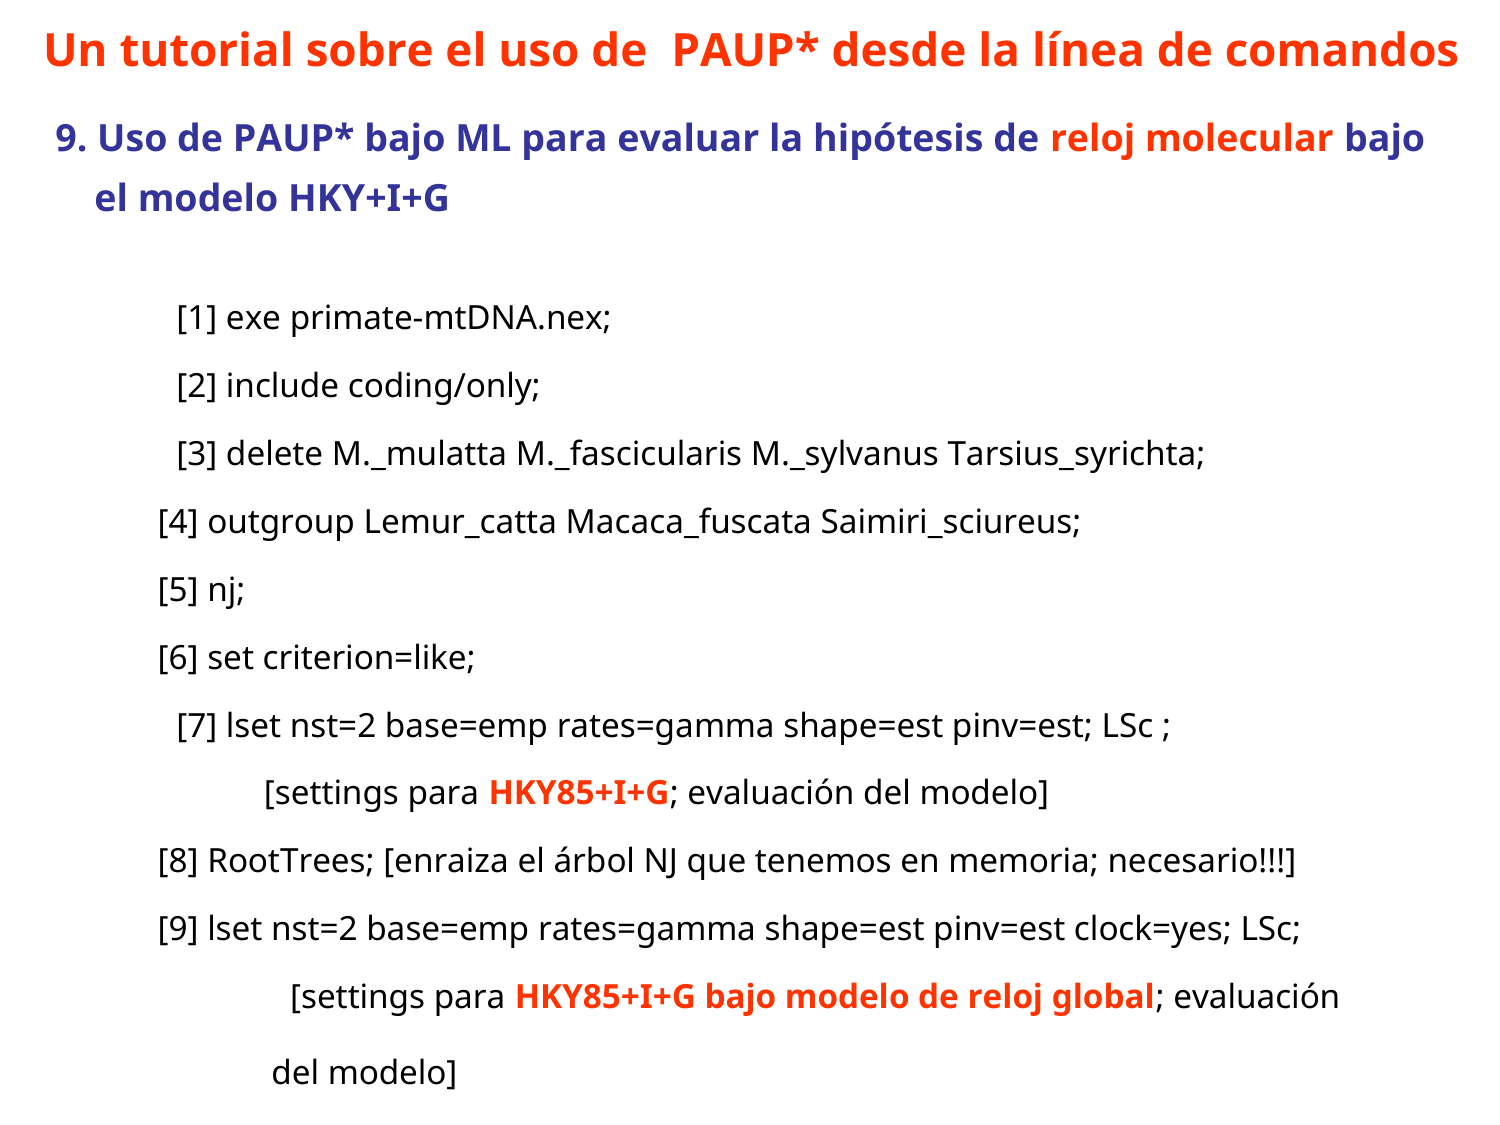

Un tutorial sobre el uso de PAUP* desde la línea de comandos
9. Uso de PAUP* bajo ML para evaluar la hipótesis de reloj molecular bajo
 el modelo HKY+I+G
	[1] exe primate-mtDNA.nex;
	[2] include coding/only;
	[3] delete M._mulatta M._fascicularis M._sylvanus Tarsius_syrichta;
 [4] outgroup Lemur_catta Macaca_fuscata Saimiri_sciureus;
 [5] nj;
 [6] set criterion=like;
	[7] lset nst=2 base=emp rates=gamma shape=est pinv=est; LSc ;
	 [settings para HKY85+I+G; evaluación del modelo]
 [8] RootTrees; [enraiza el árbol NJ que tenemos en memoria; necesario!!!]
 [9] lset nst=2 base=emp rates=gamma shape=est pinv=est clock=yes; LSc;
	 [settings para HKY85+I+G bajo modelo de reloj global; evaluación
 del modelo]